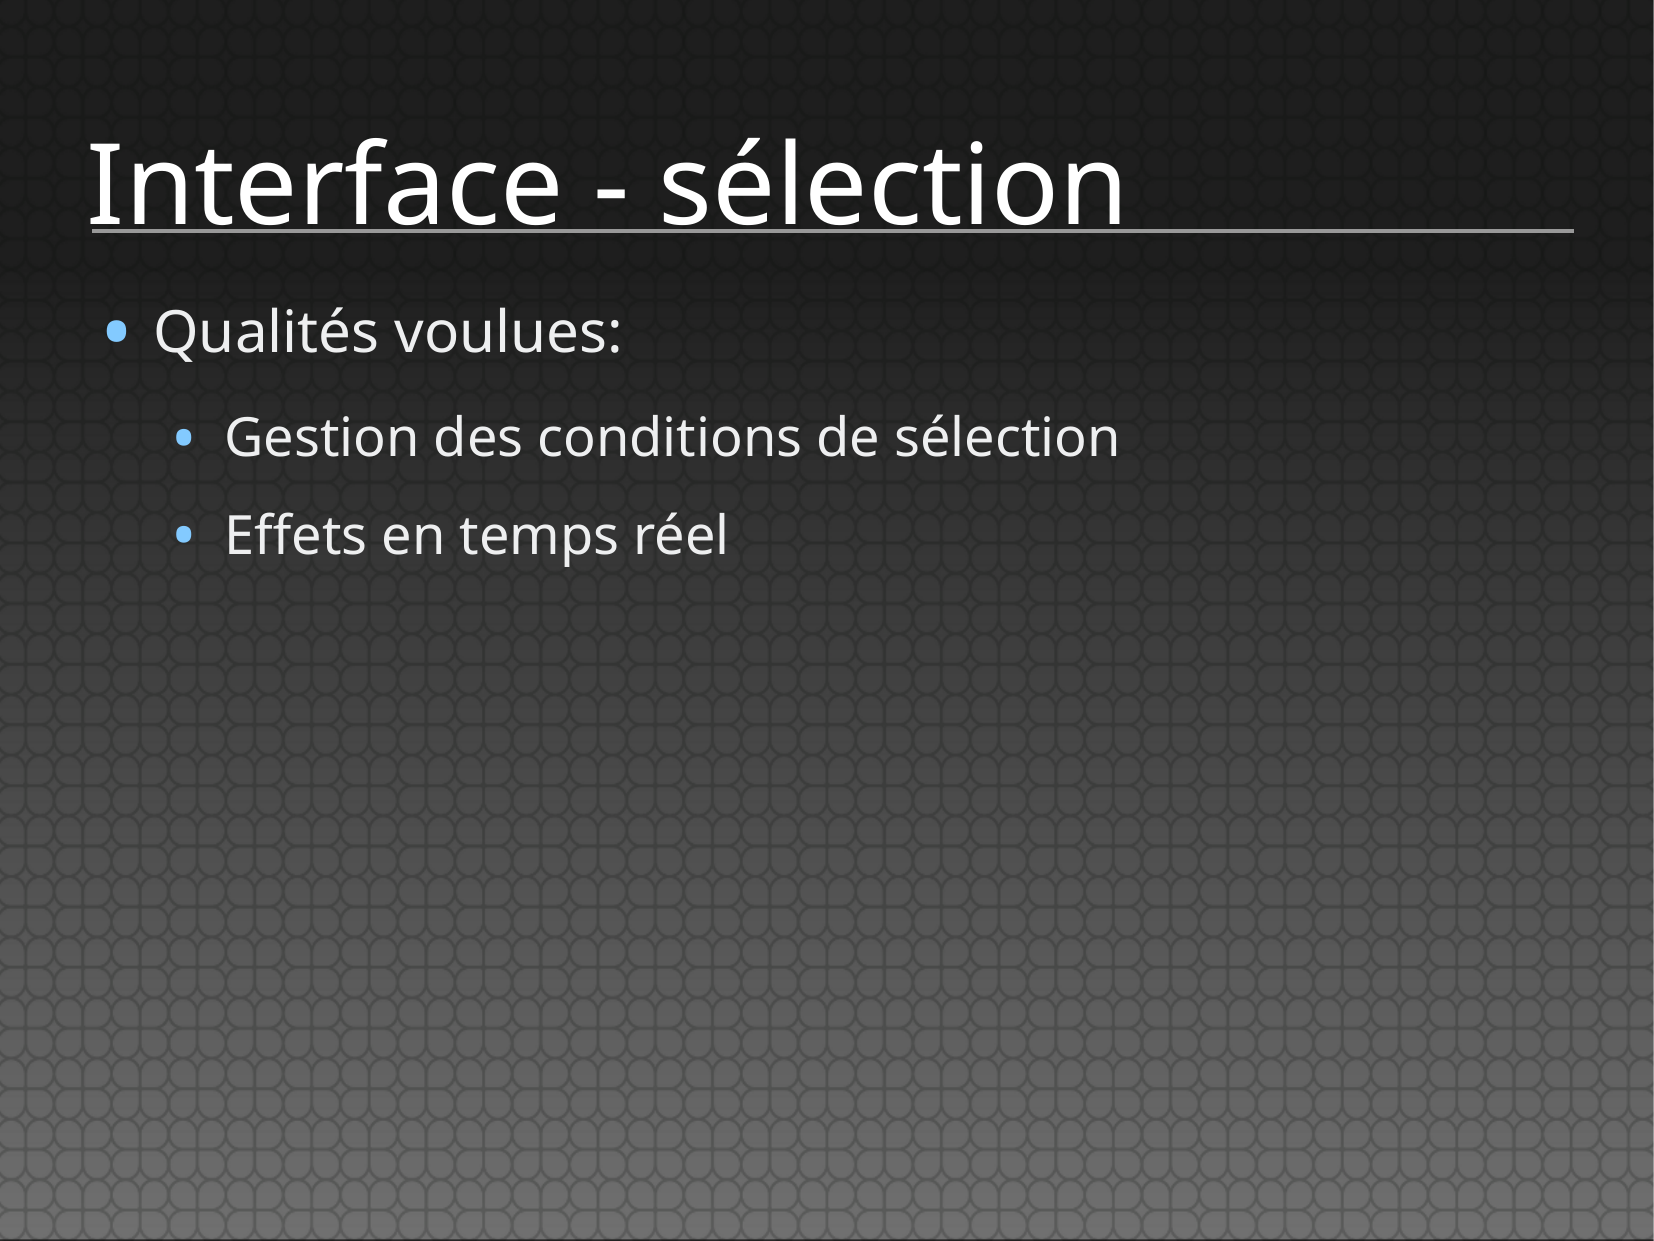

# Interface - sélection
Qualités voulues:
Gestion des conditions de sélection
Effets en temps réel